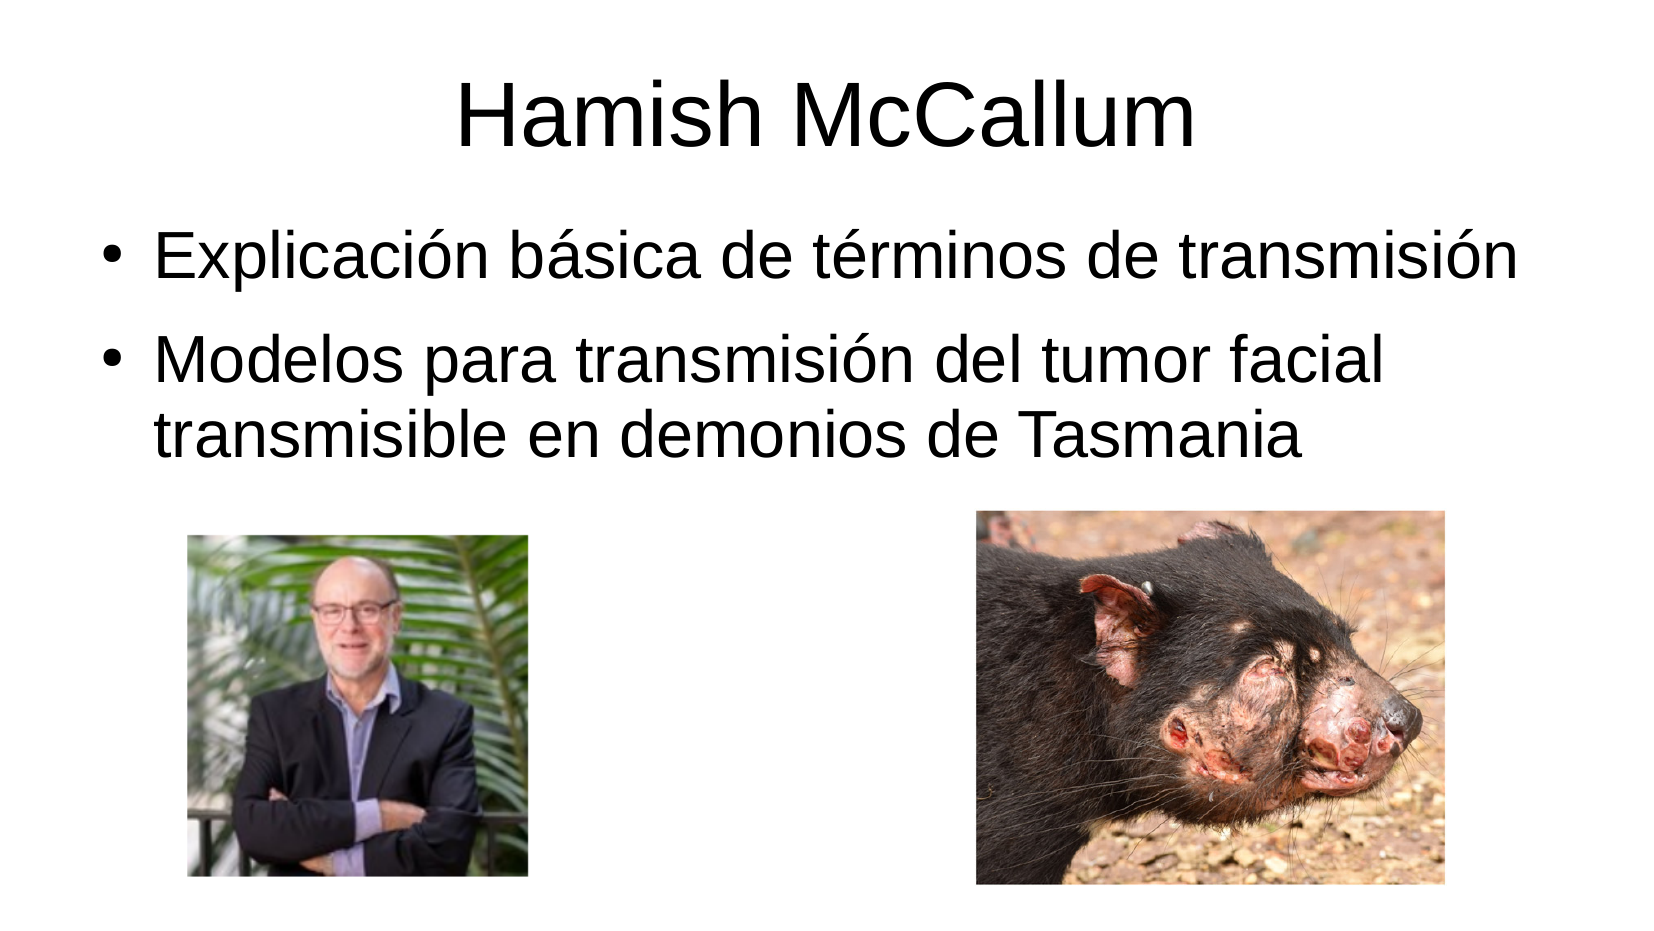

# Hamish McCallum
Explicación básica de términos de transmisión
Modelos para transmisión del tumor facial transmisible en demonios de Tasmania